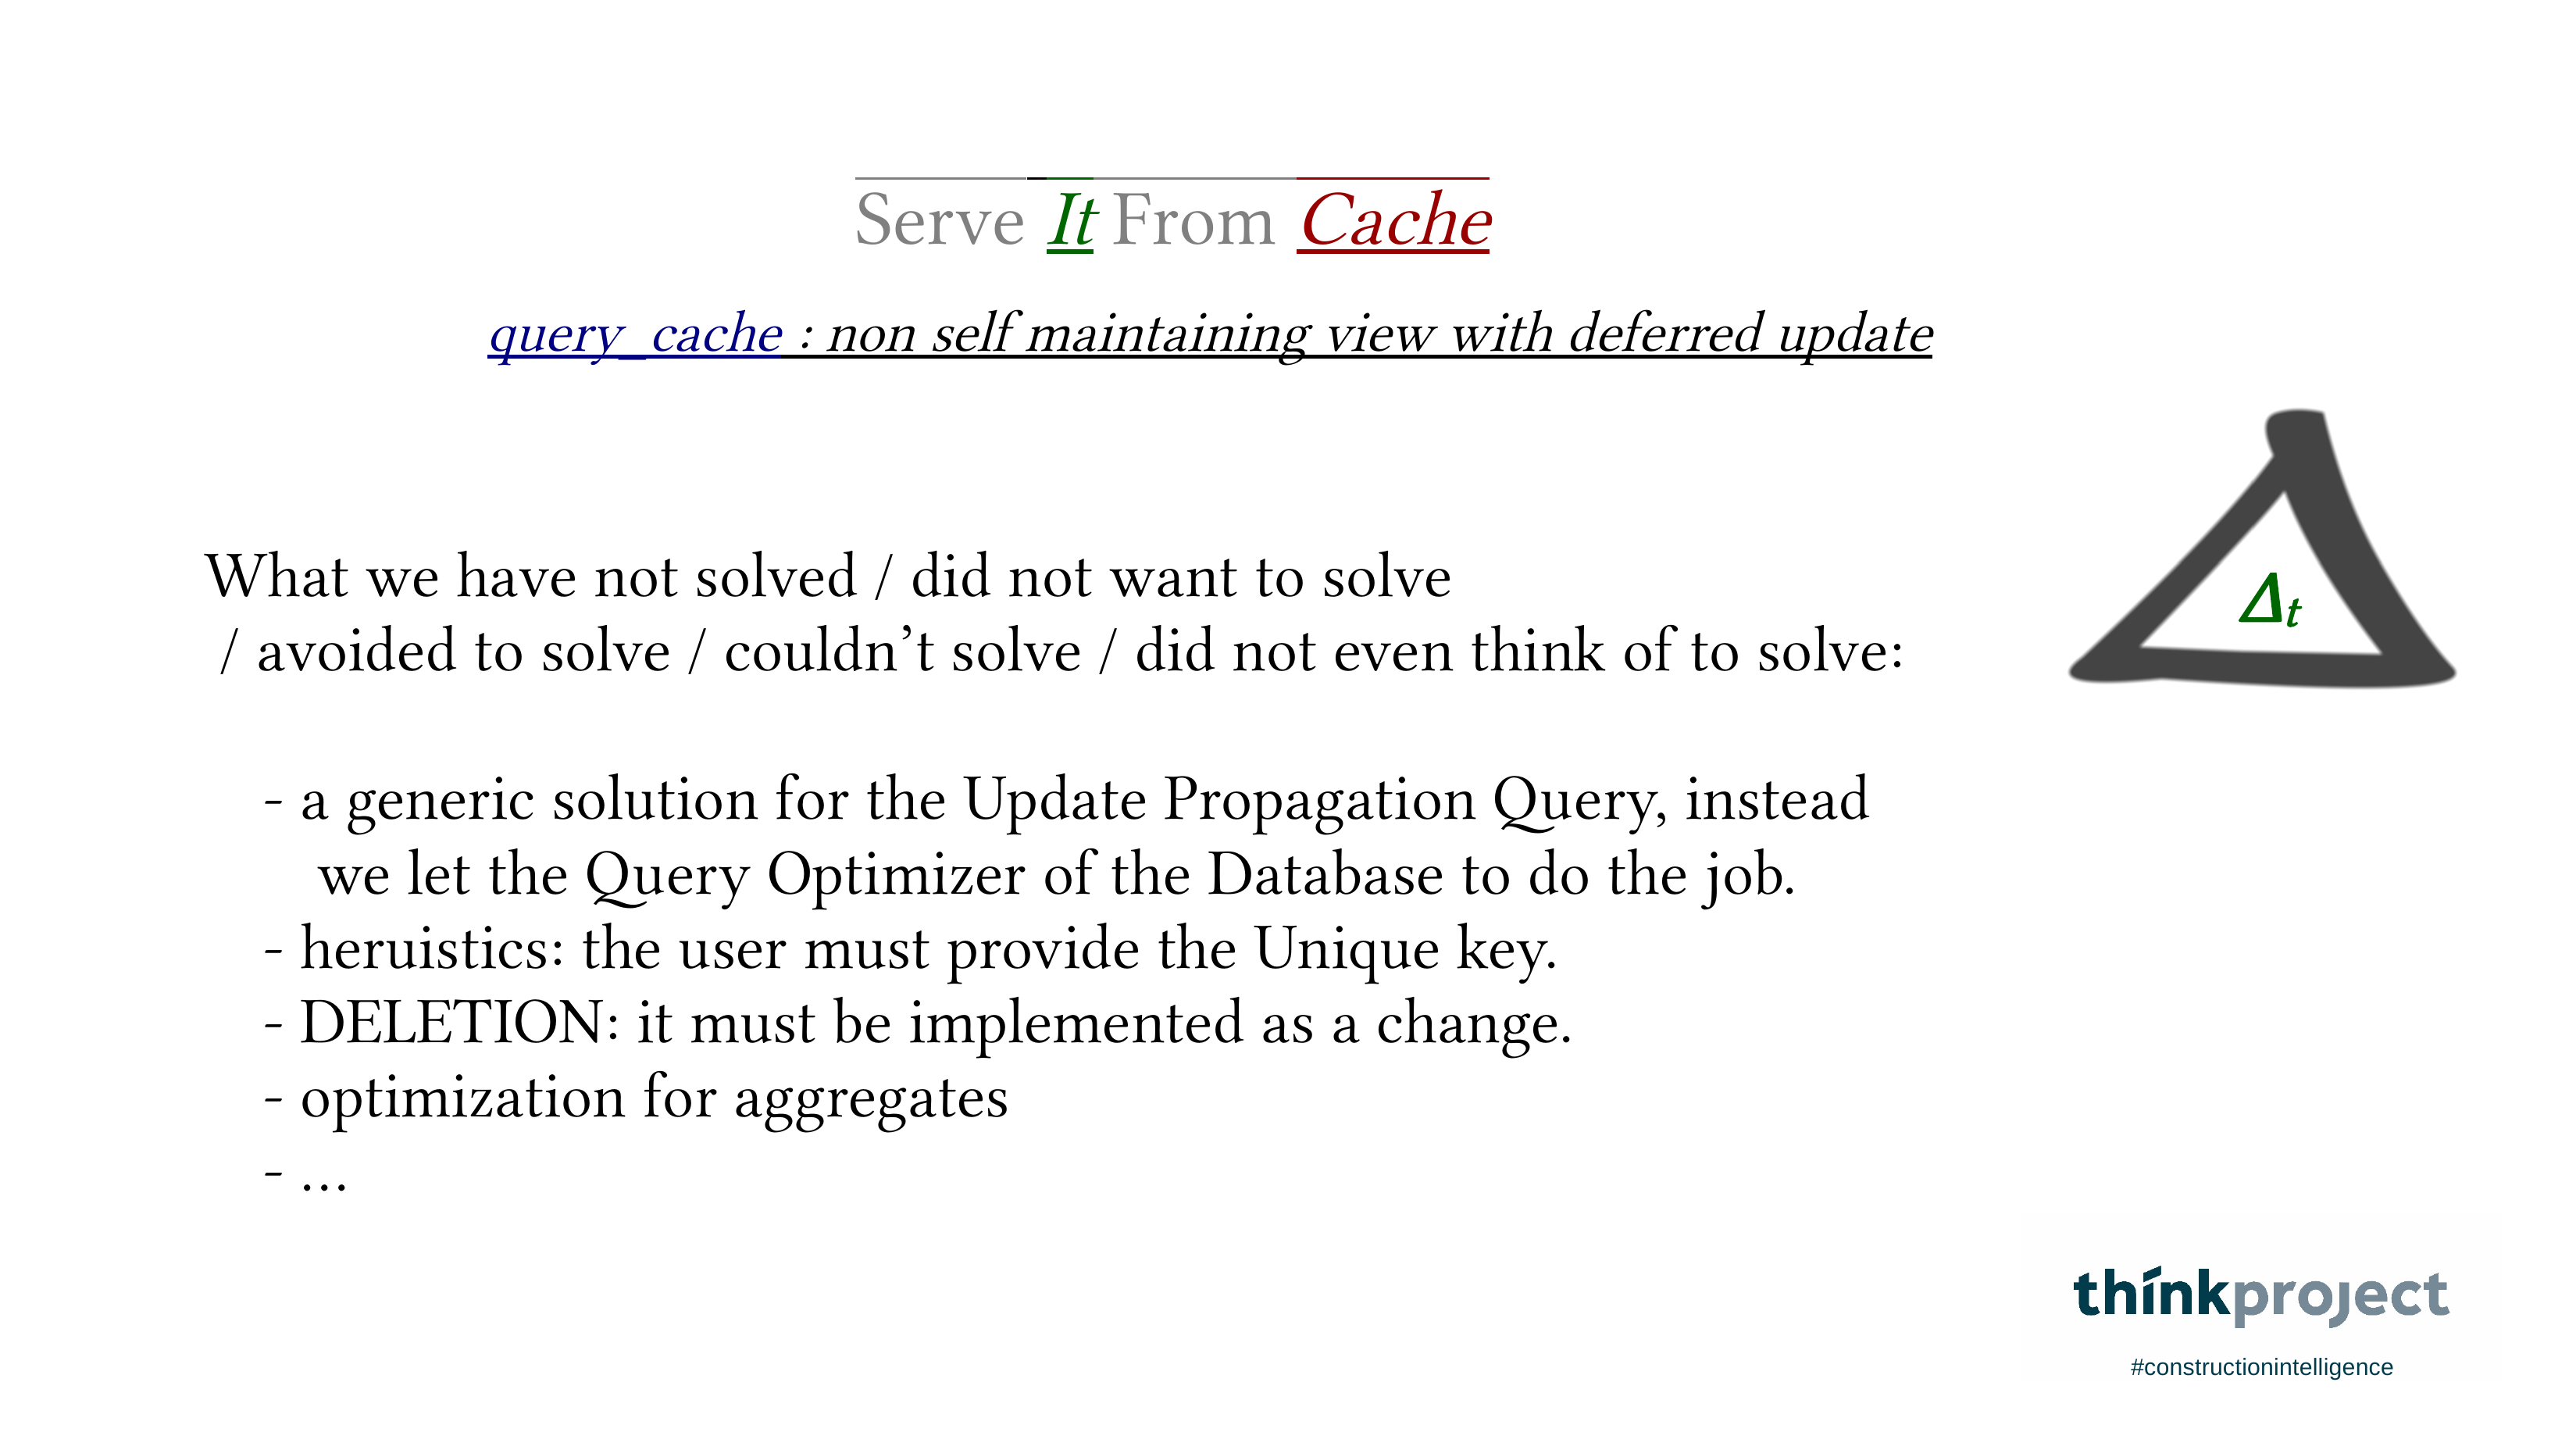

Serve It From Cache
query_cache : non self maintaining view with deferred update
What we have not solved / did not want to solve
 / avoided to solve / couldn’t solve / did not even think of to solve:
	- a generic solution for the Update Propagation Query, instead
 we let the Query Optimizer of the Database to do the job.
	- heruistics: the user must provide the Unique key.
	- DELETION: it must be implemented as a change.
	- optimization for aggregates
	- …
Δt